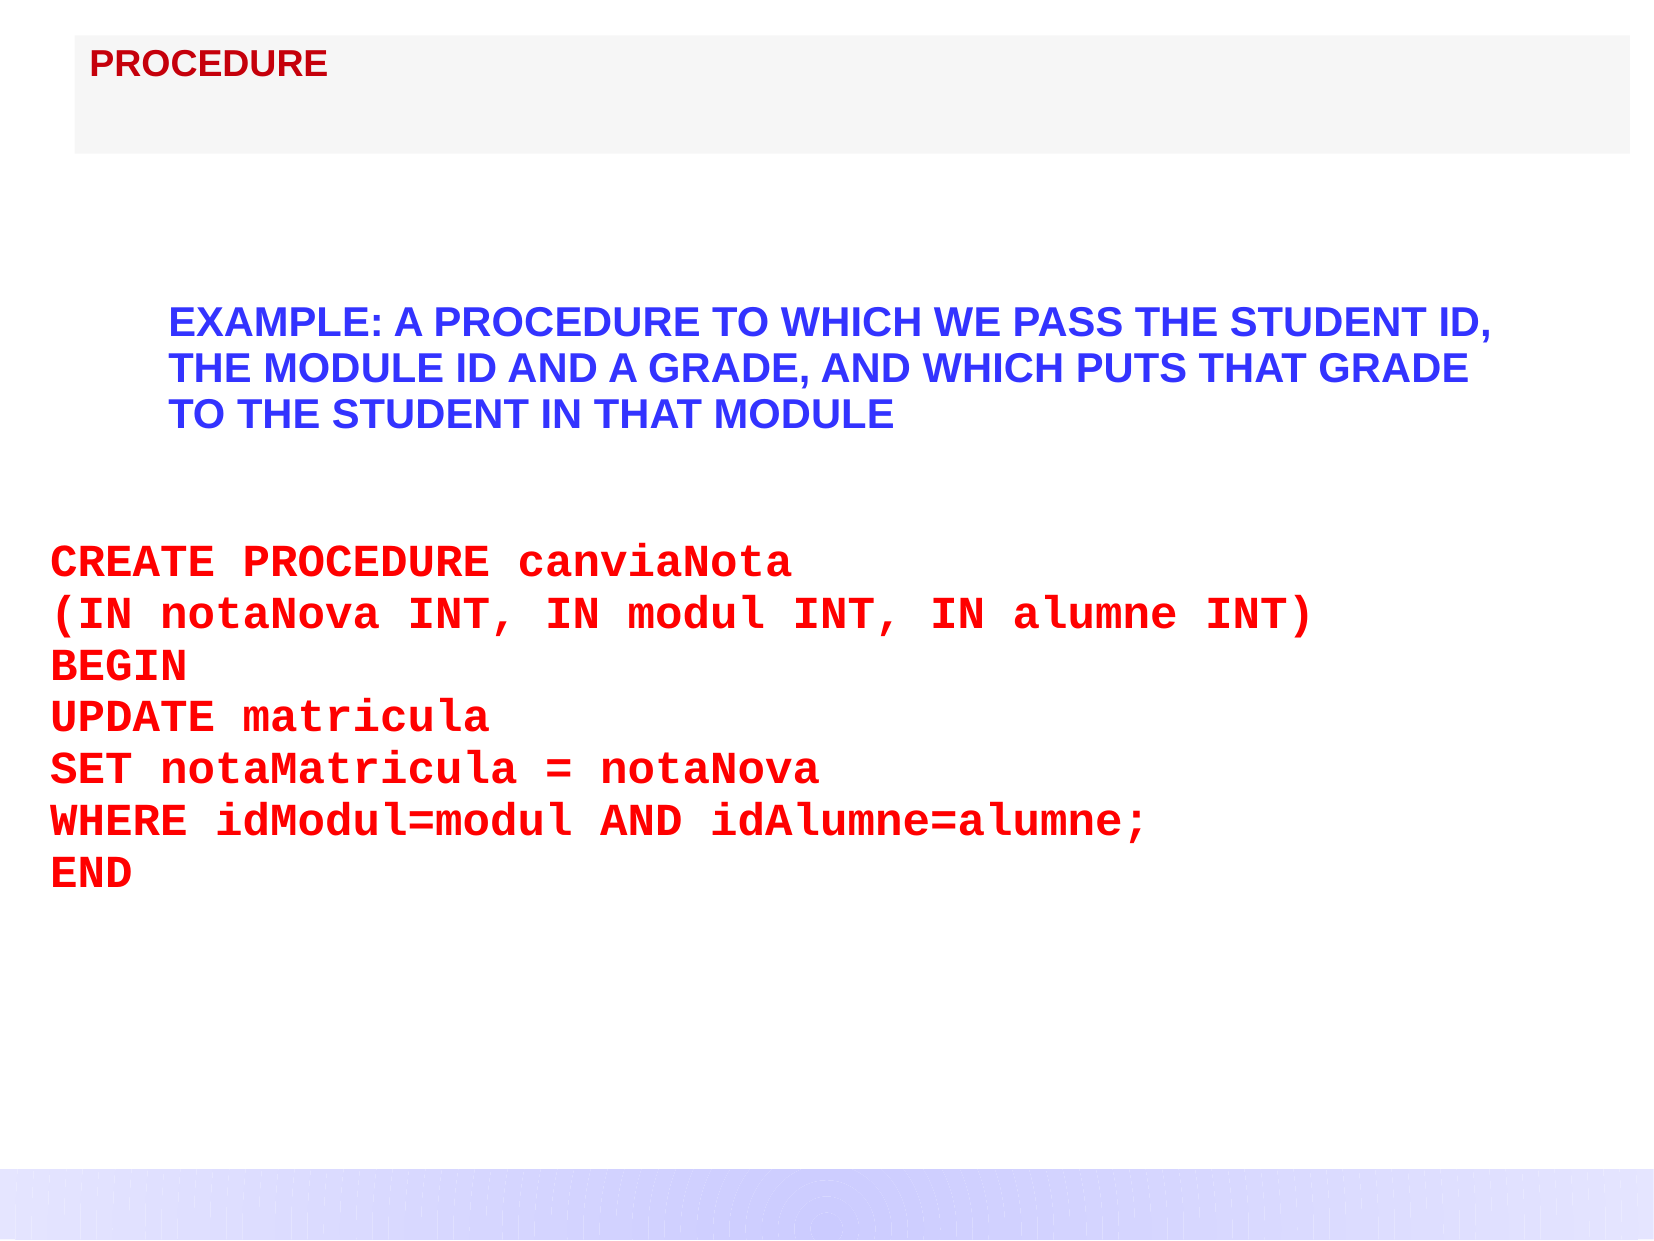

PROCEDURE
EXAMPLE: A PROCEDURE TO WHICH WE PASS THE STUDENT ID, THE MODULE ID AND A GRADE, AND WHICH PUTS THAT GRADE TO THE STUDENT IN THAT MODULE
CREATE PROCEDURE canviaNota
(IN notaNova INT, IN modul INT, IN alumne INT)
BEGIN
UPDATE matricula
SET notaMatricula = notaNova
WHERE idModul=modul AND idAlumne=alumne;
END